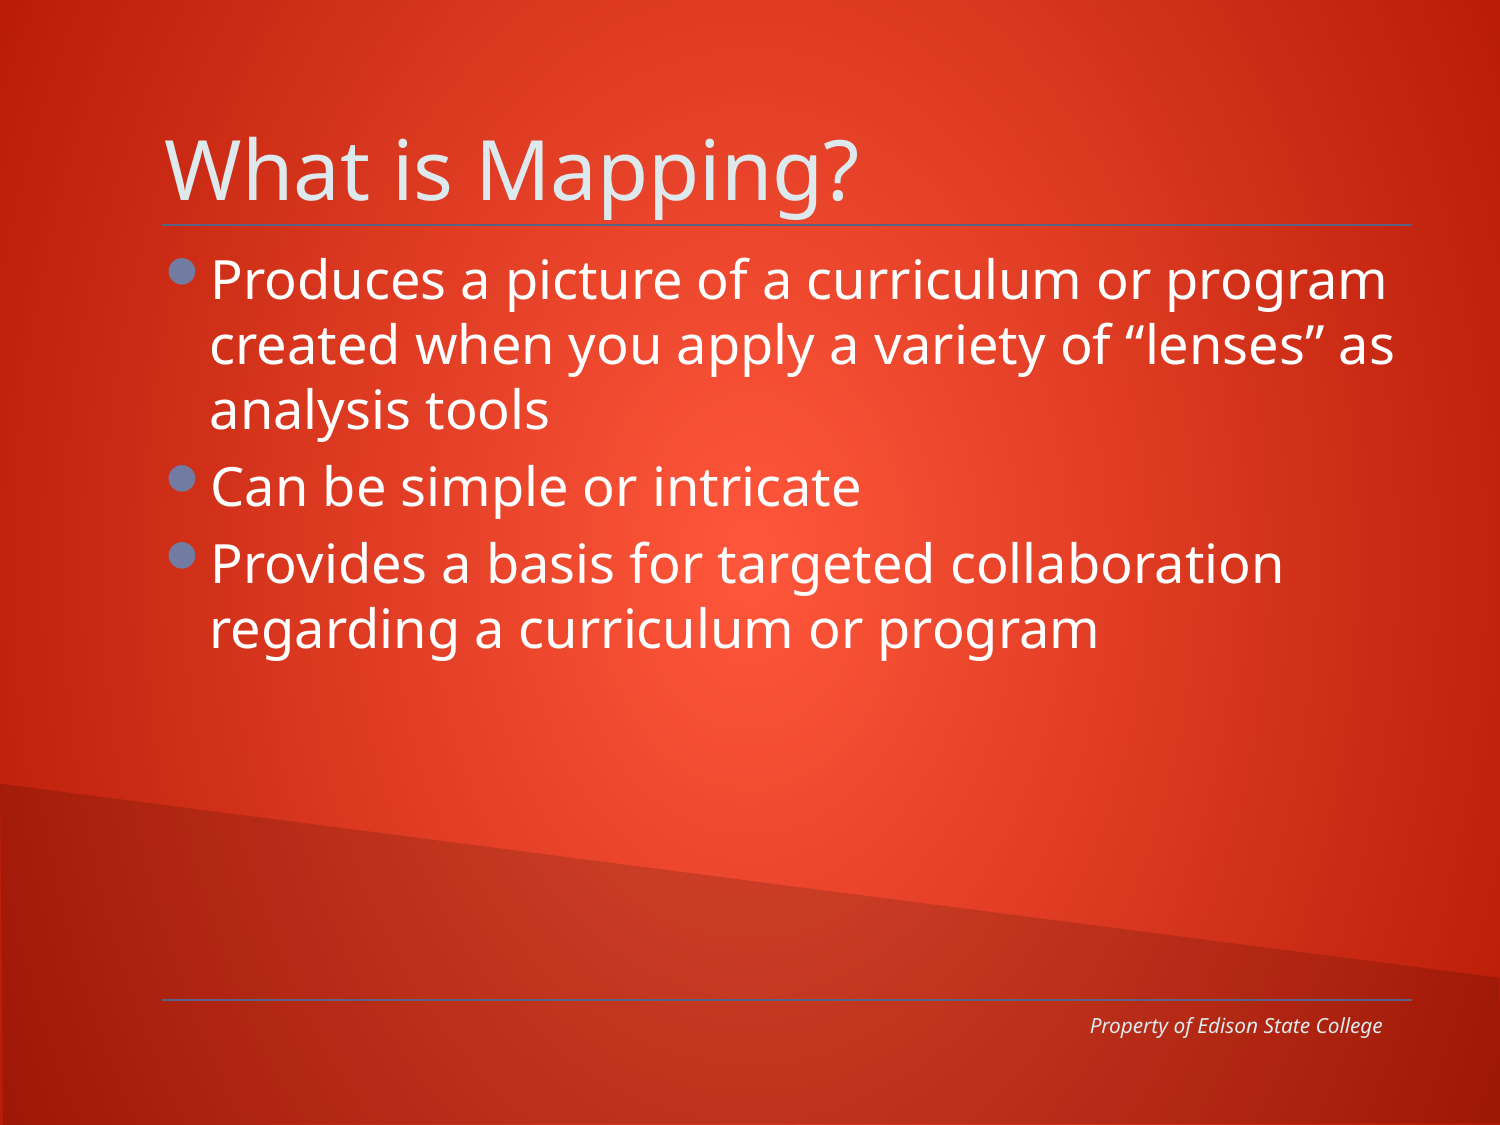

# What is Mapping?
Produces a picture of a curriculum or program created when you apply a variety of “lenses” as analysis tools
Can be simple or intricate
Provides a basis for targeted collaboration regarding a curriculum or program
Property of Edison State College